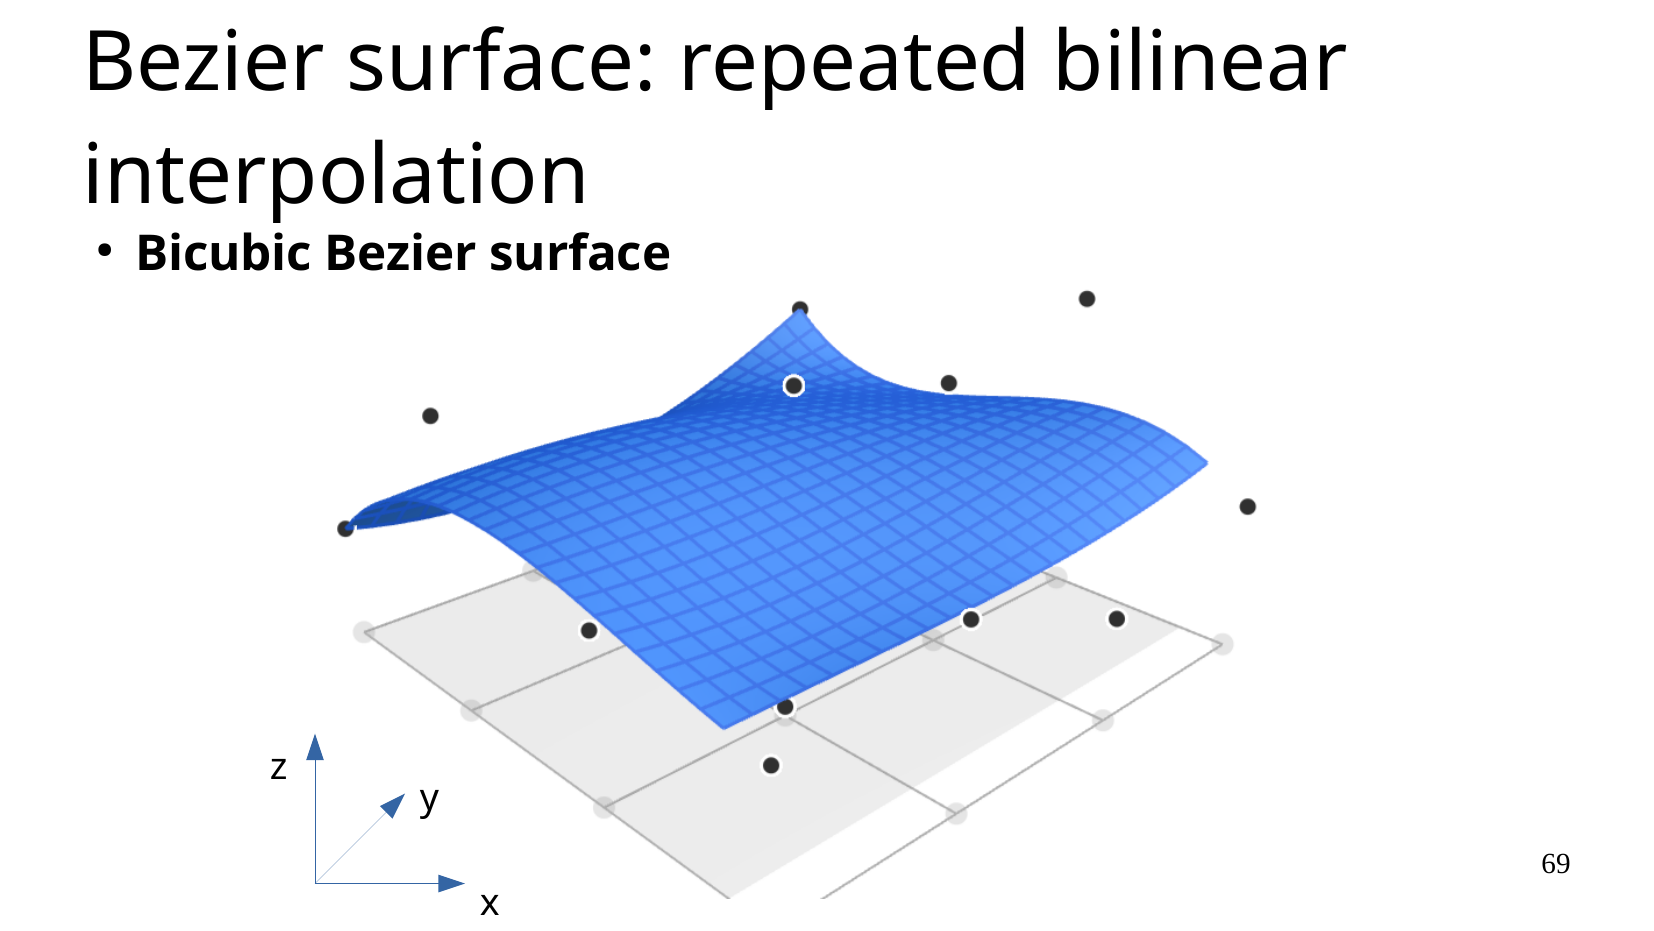

# Bezier surface: repeated bilinear interpolation
Bicubic Bezier surface
z
y
69
x